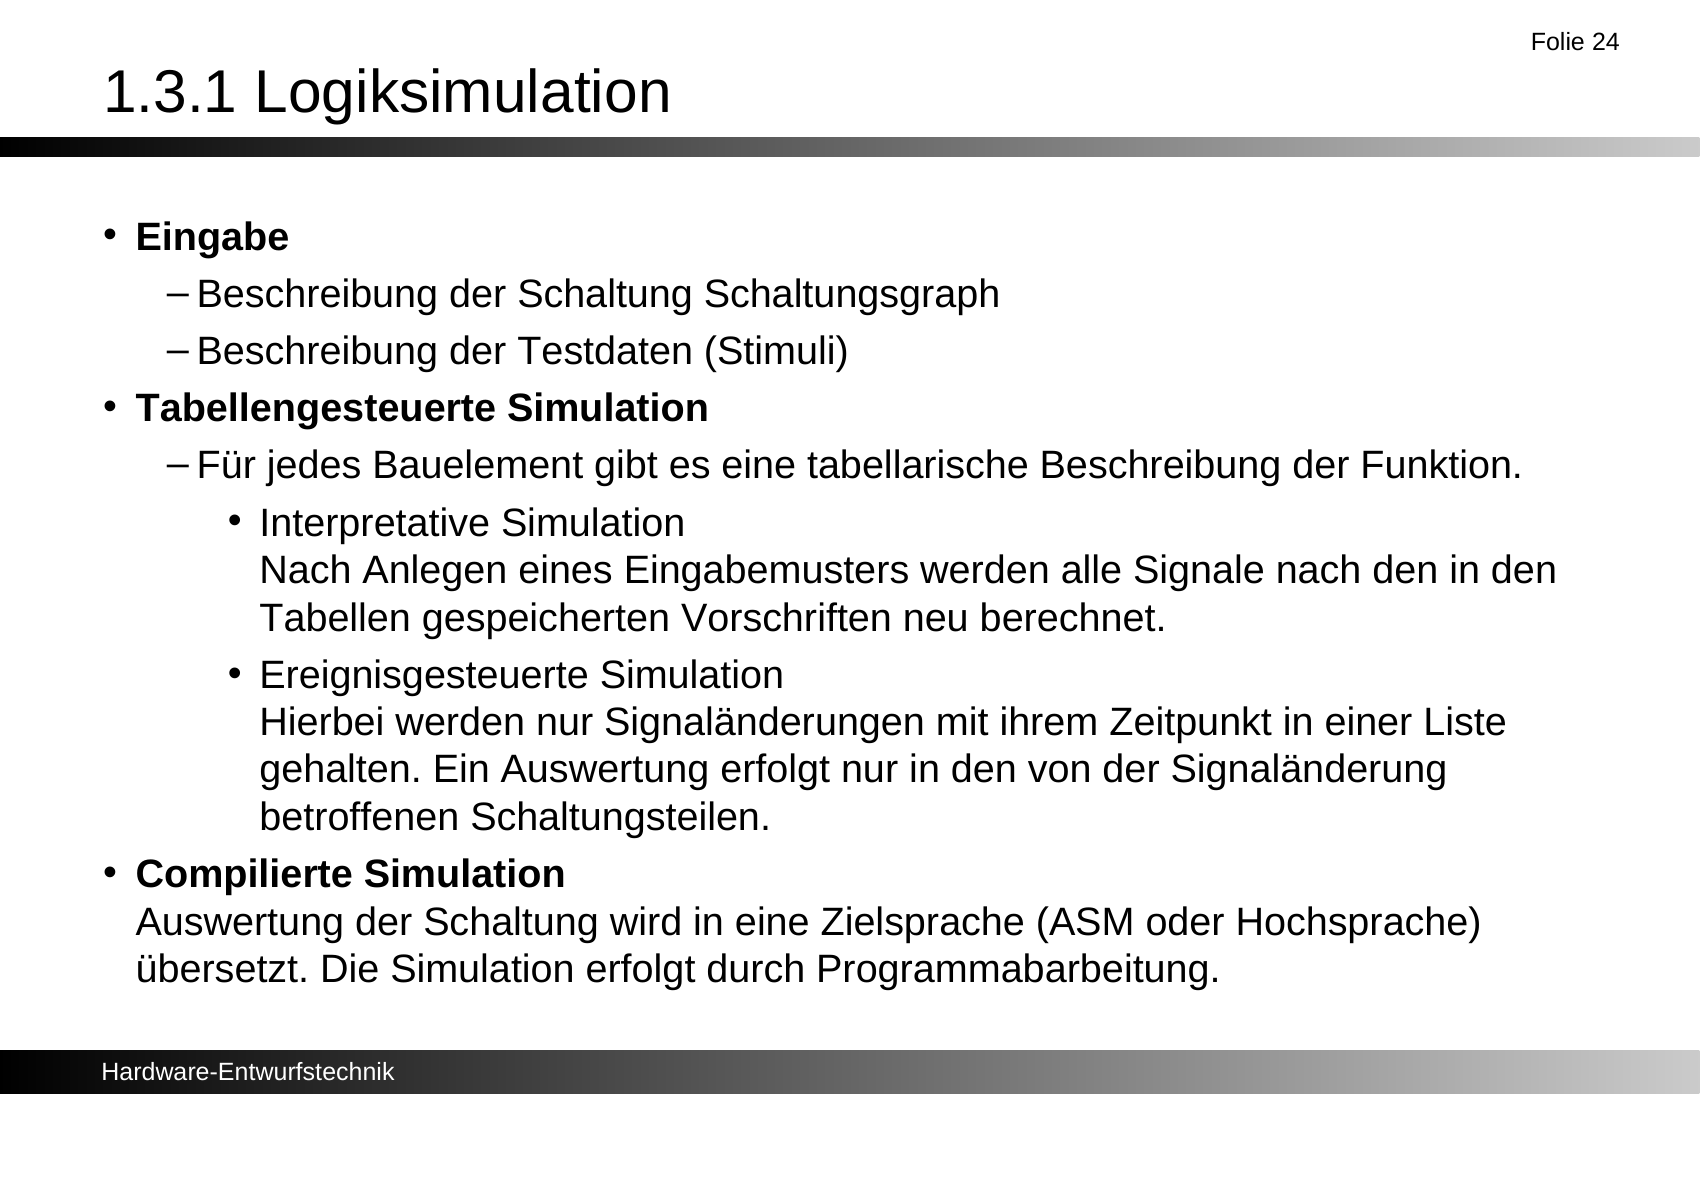

# 1.3.1 Logiksimulation
Eingabe
Beschreibung der Schaltung Schaltungsgraph
Beschreibung der Testdaten (Stimuli)
Tabellengesteuerte Simulation
Für jedes Bauelement gibt es eine tabellarische Beschreibung der Funktion.
Interpretative Simulation
Nach Anlegen eines Eingabemusters werden alle Signale nach den in den Tabellen gespeicherten Vorschriften neu berechnet.
Ereignisgesteuerte Simulation
Hierbei werden nur Signaländerungen mit ihrem Zeitpunkt in einer Liste gehalten. Ein Auswertung erfolgt nur in den von der Signaländerung betroffenen Schaltungsteilen.
Compilierte Simulation
Auswertung der Schaltung wird in eine Zielsprache (ASM oder Hochsprache) übersetzt. Die Simulation erfolgt durch Programmabarbeitung.